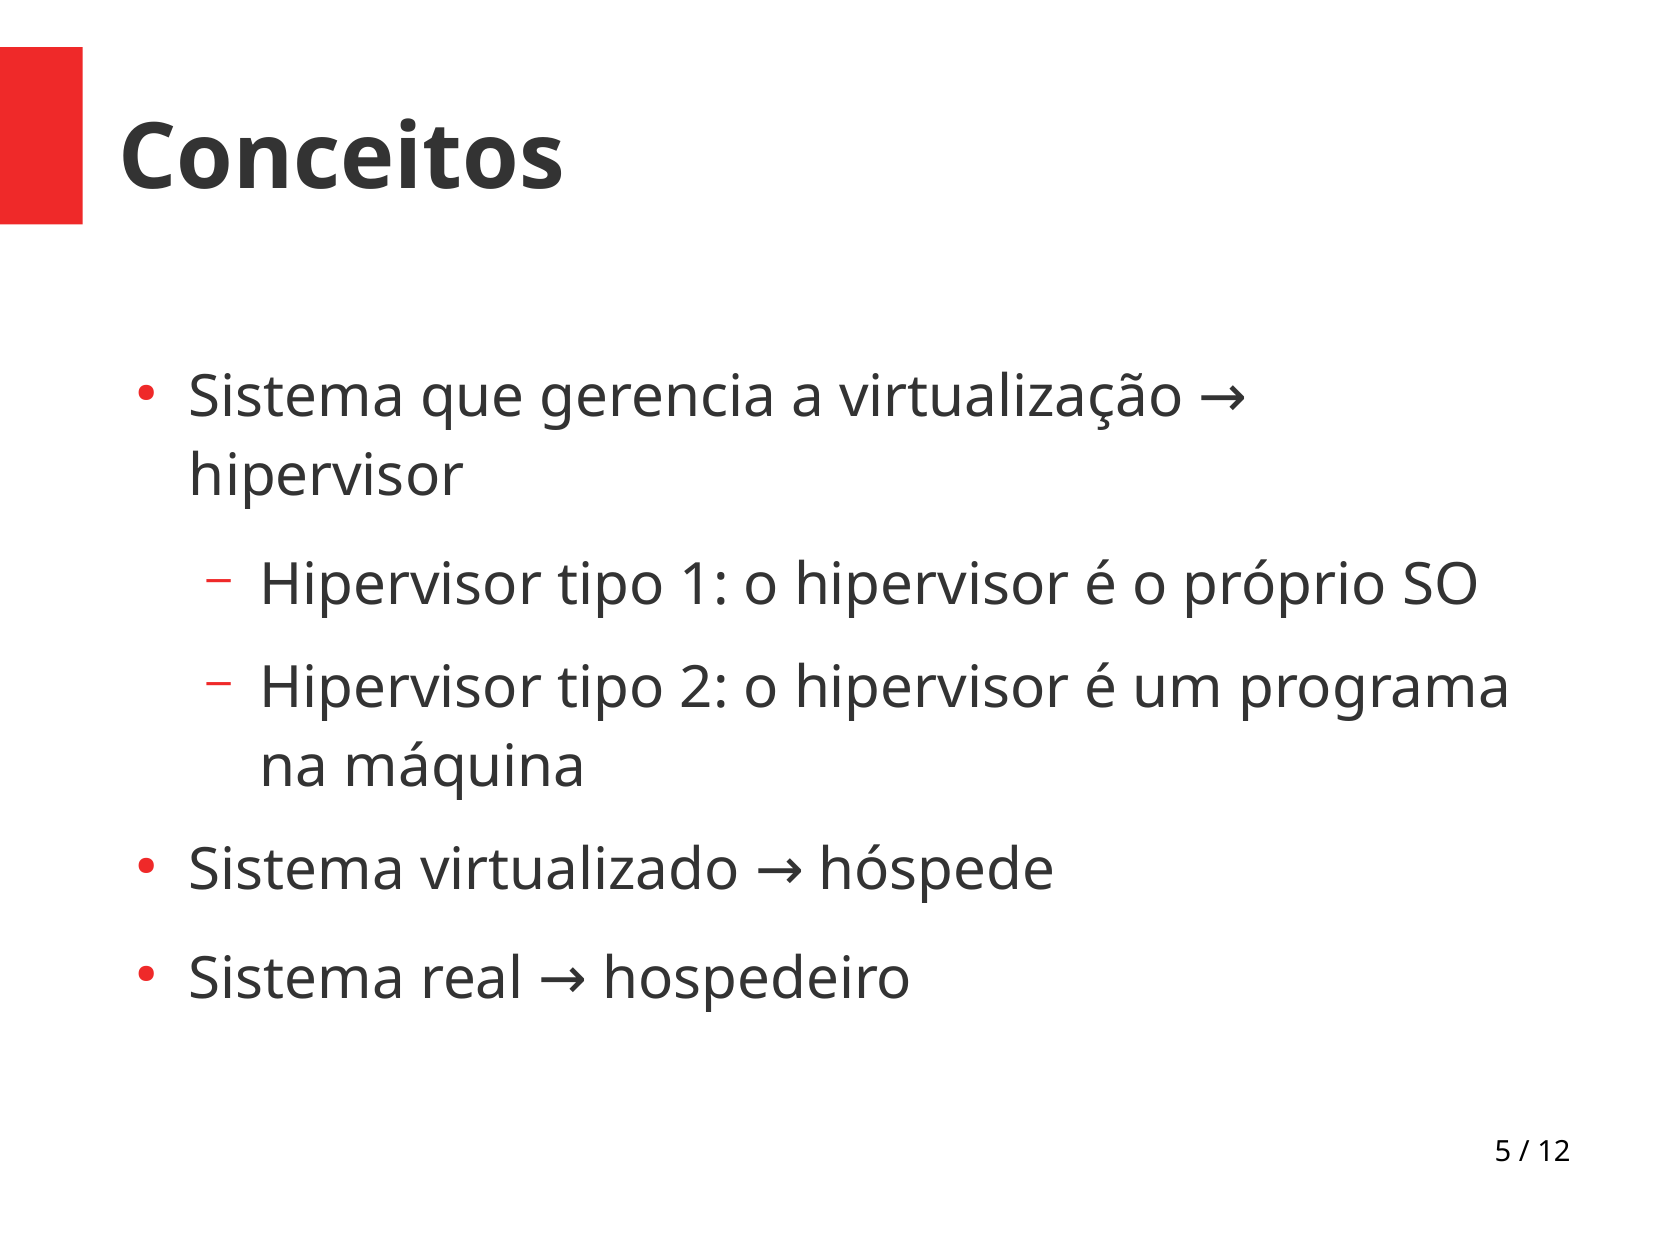

# Conceitos
Sistema que gerencia a virtualização → hipervisor
Hipervisor tipo 1: o hipervisor é o próprio SO
Hipervisor tipo 2: o hipervisor é um programa na máquina
Sistema virtualizado → hóspede
Sistema real → hospedeiro
5